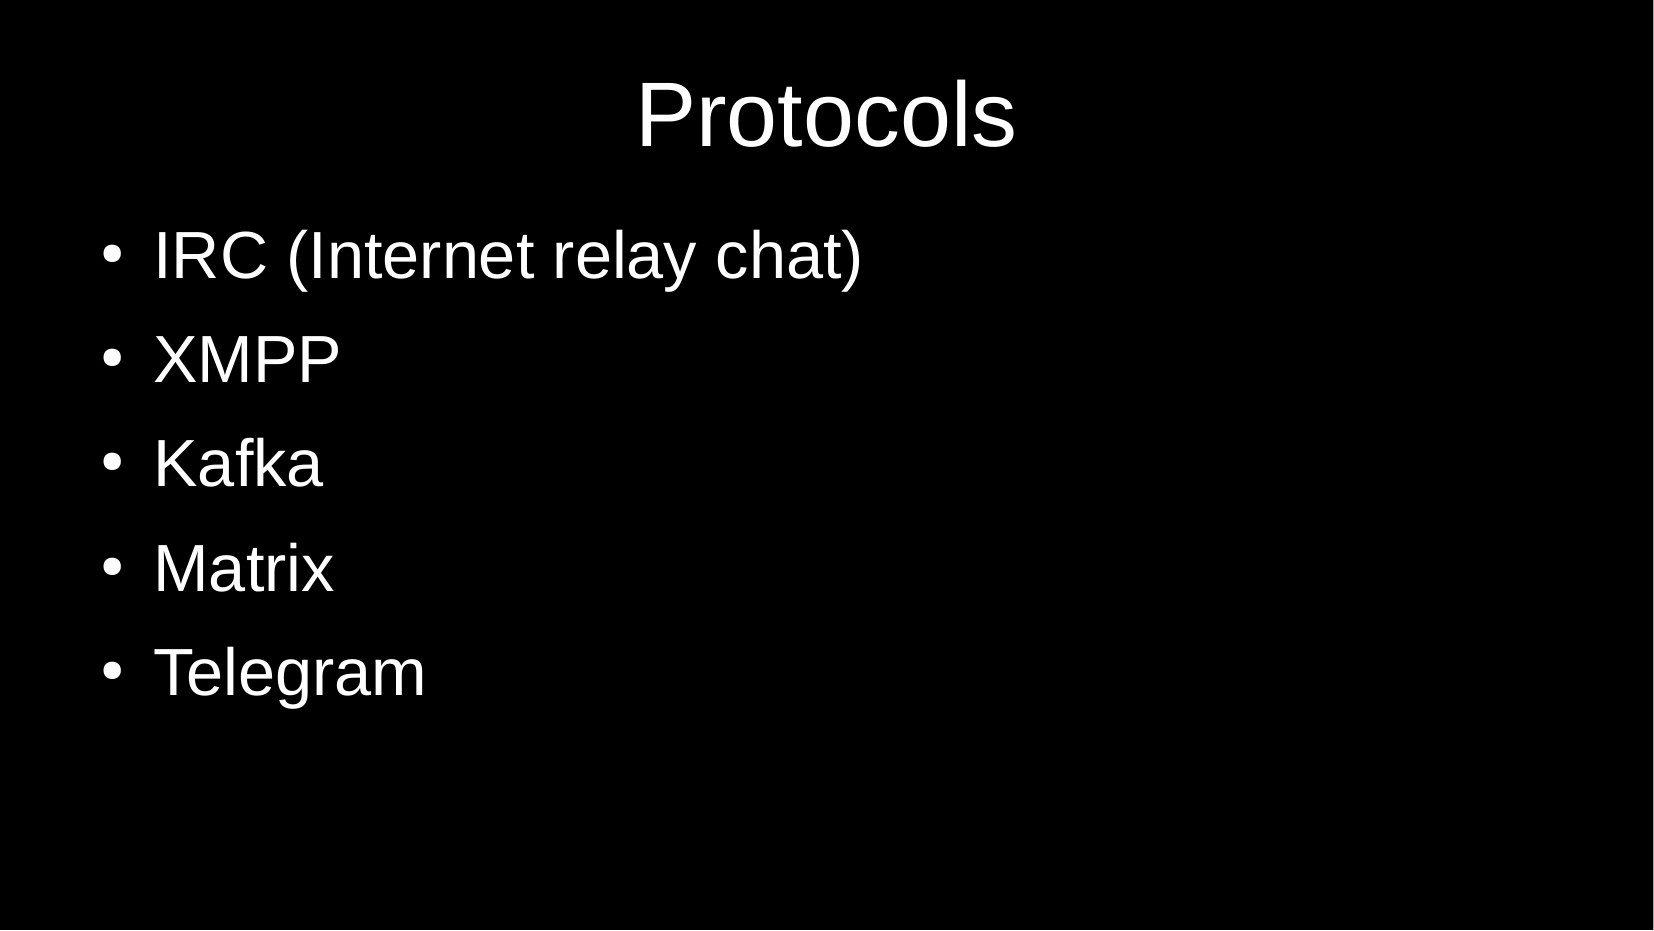

# Protocols
IRC (Internet relay chat)
XMPP
Kafka
Matrix
Telegram